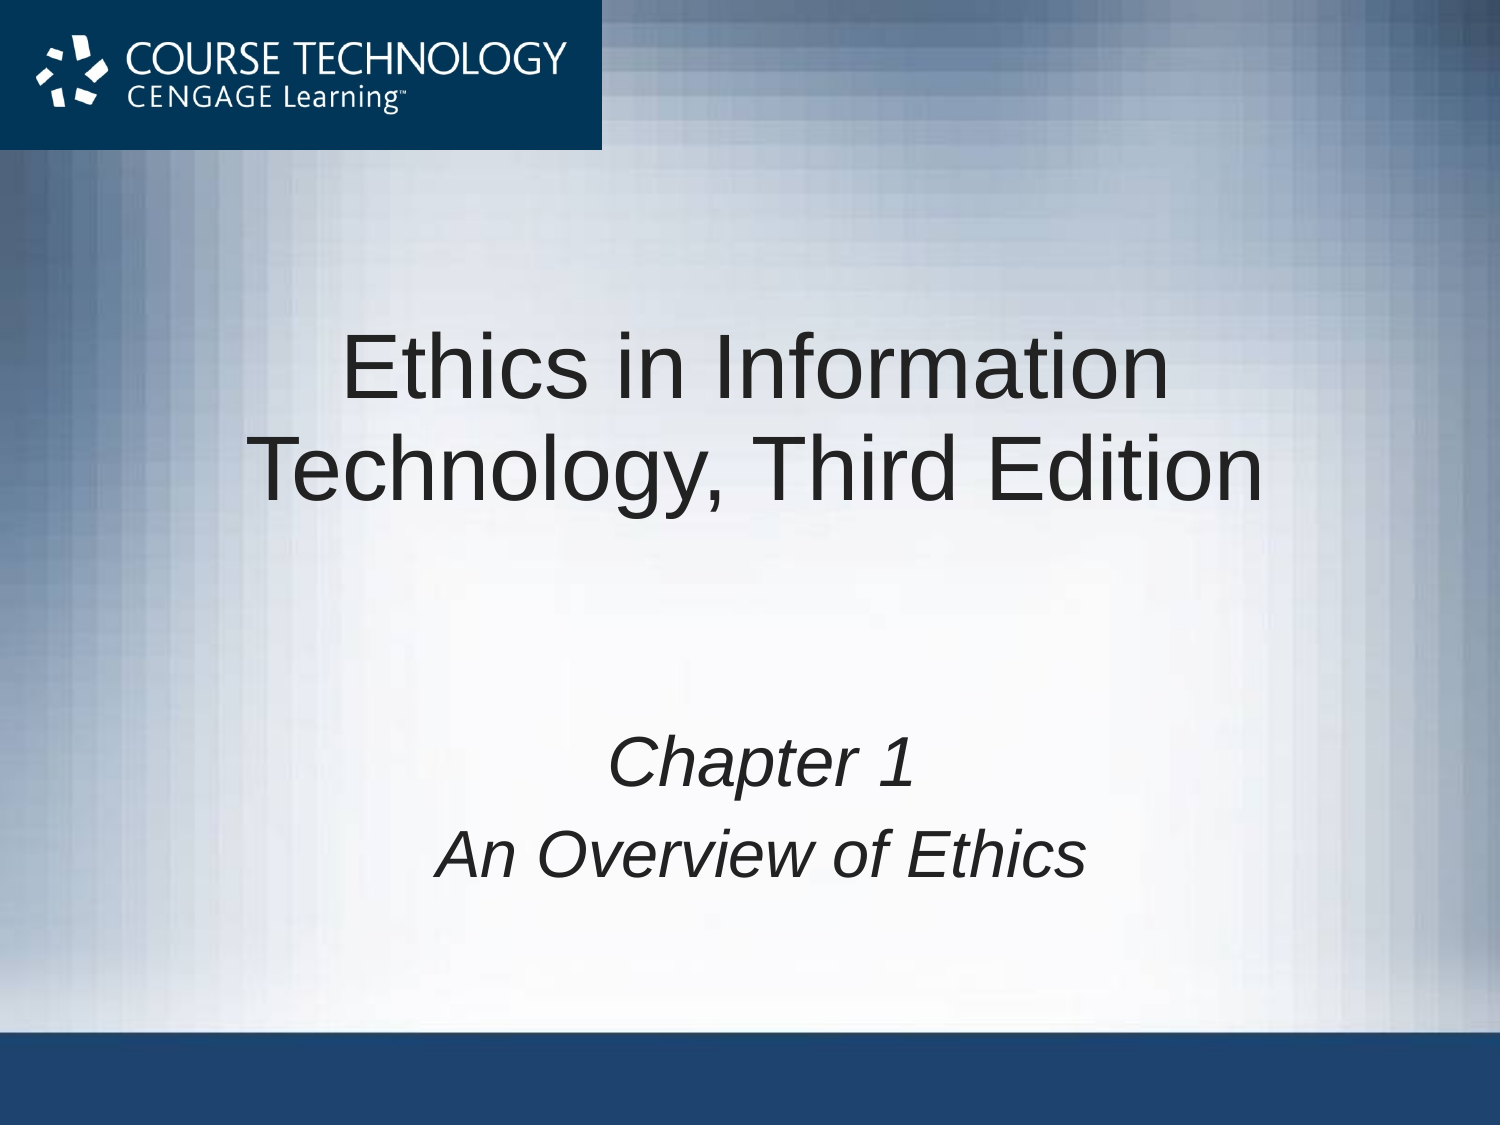

# Ethics in Information Technology, Third Edition
Chapter 1
An Overview of Ethics